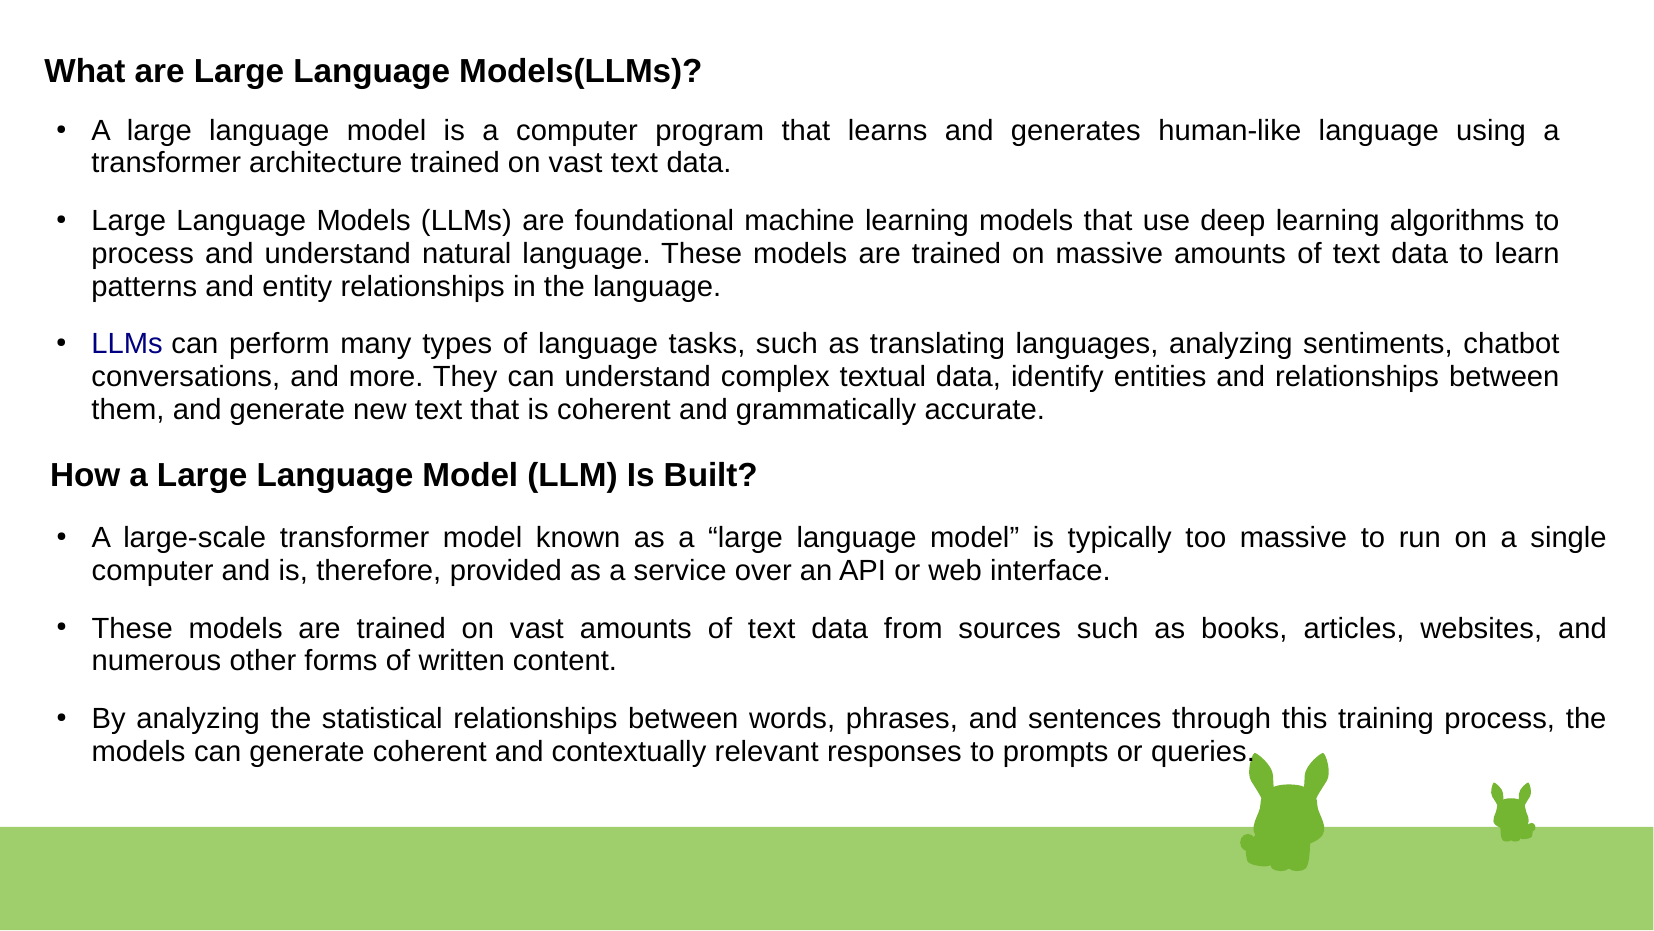

What are Large Language Models(LLMs)?
A large language model is a computer program that learns and generates human-like language using a transformer architecture trained on vast text data.
Large Language Models (LLMs) are foundational machine learning models that use deep learning algorithms to process and understand natural language. These models are trained on massive amounts of text data to learn patterns and entity relationships in the language.
LLMs can perform many types of language tasks, such as translating languages, analyzing sentiments, chatbot conversations, and more. They can understand complex textual data, identify entities and relationships between them, and generate new text that is coherent and grammatically accurate.
How a Large Language Model (LLM) Is Built?
A large-scale transformer model known as a “large language model” is typically too massive to run on a single computer and is, therefore, provided as a service over an API or web interface.
These models are trained on vast amounts of text data from sources such as books, articles, websites, and numerous other forms of written content.
By analyzing the statistical relationships between words, phrases, and sentences through this training process, the models can generate coherent and contextually relevant responses to prompts or queries.